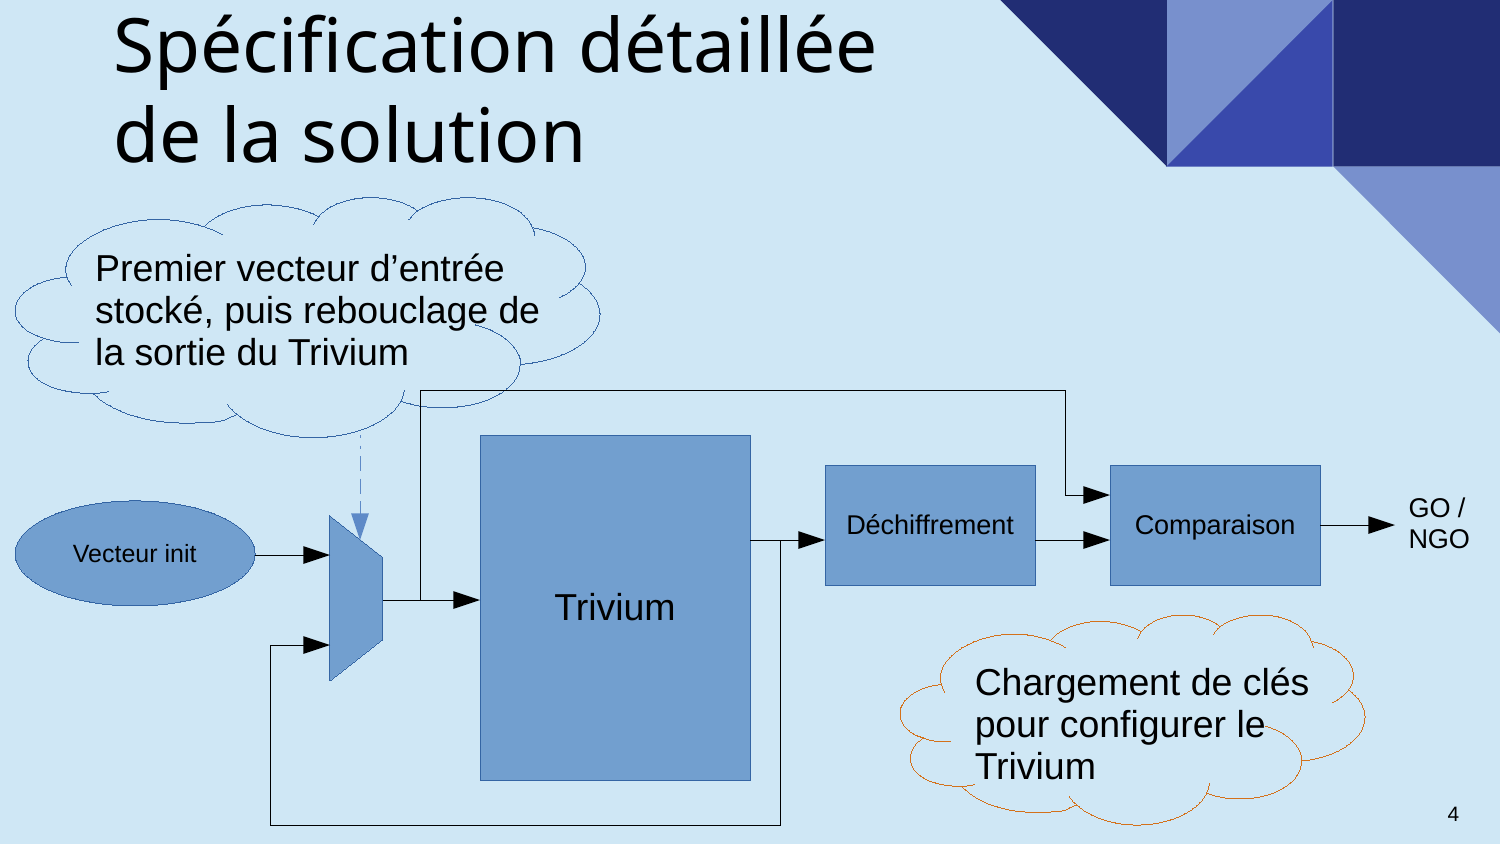

# Spécification détaillée de la solution
Premier vecteur d’entrée stocké, puis rebouclage de la sortie du Trivium
Trivium
Déchiffrement
Comparaison
GO /
NGO
Vecteur init
Chargement de clés pour configurer le Trivium
4